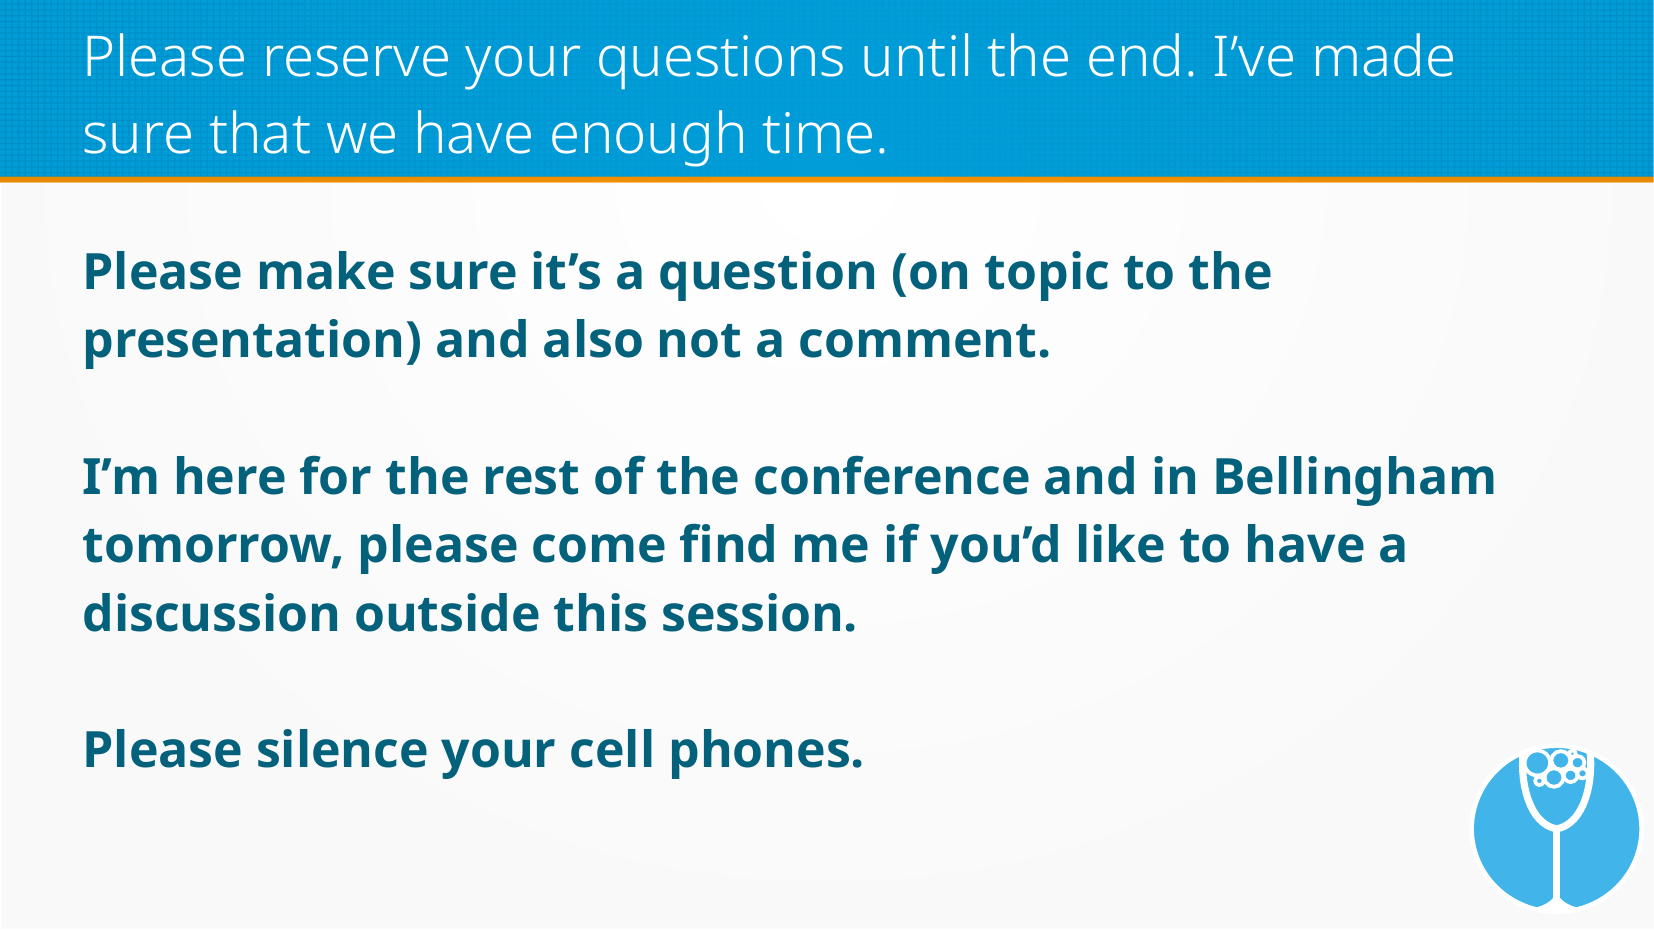

# Please reserve your questions until the end. I’ve made sure that we have enough time.
Please make sure it’s a question (on topic to the presentation) and also not a comment.
I’m here for the rest of the conference and in Bellingham tomorrow, please come find me if you’d like to have a discussion outside this session.
Please silence your cell phones.